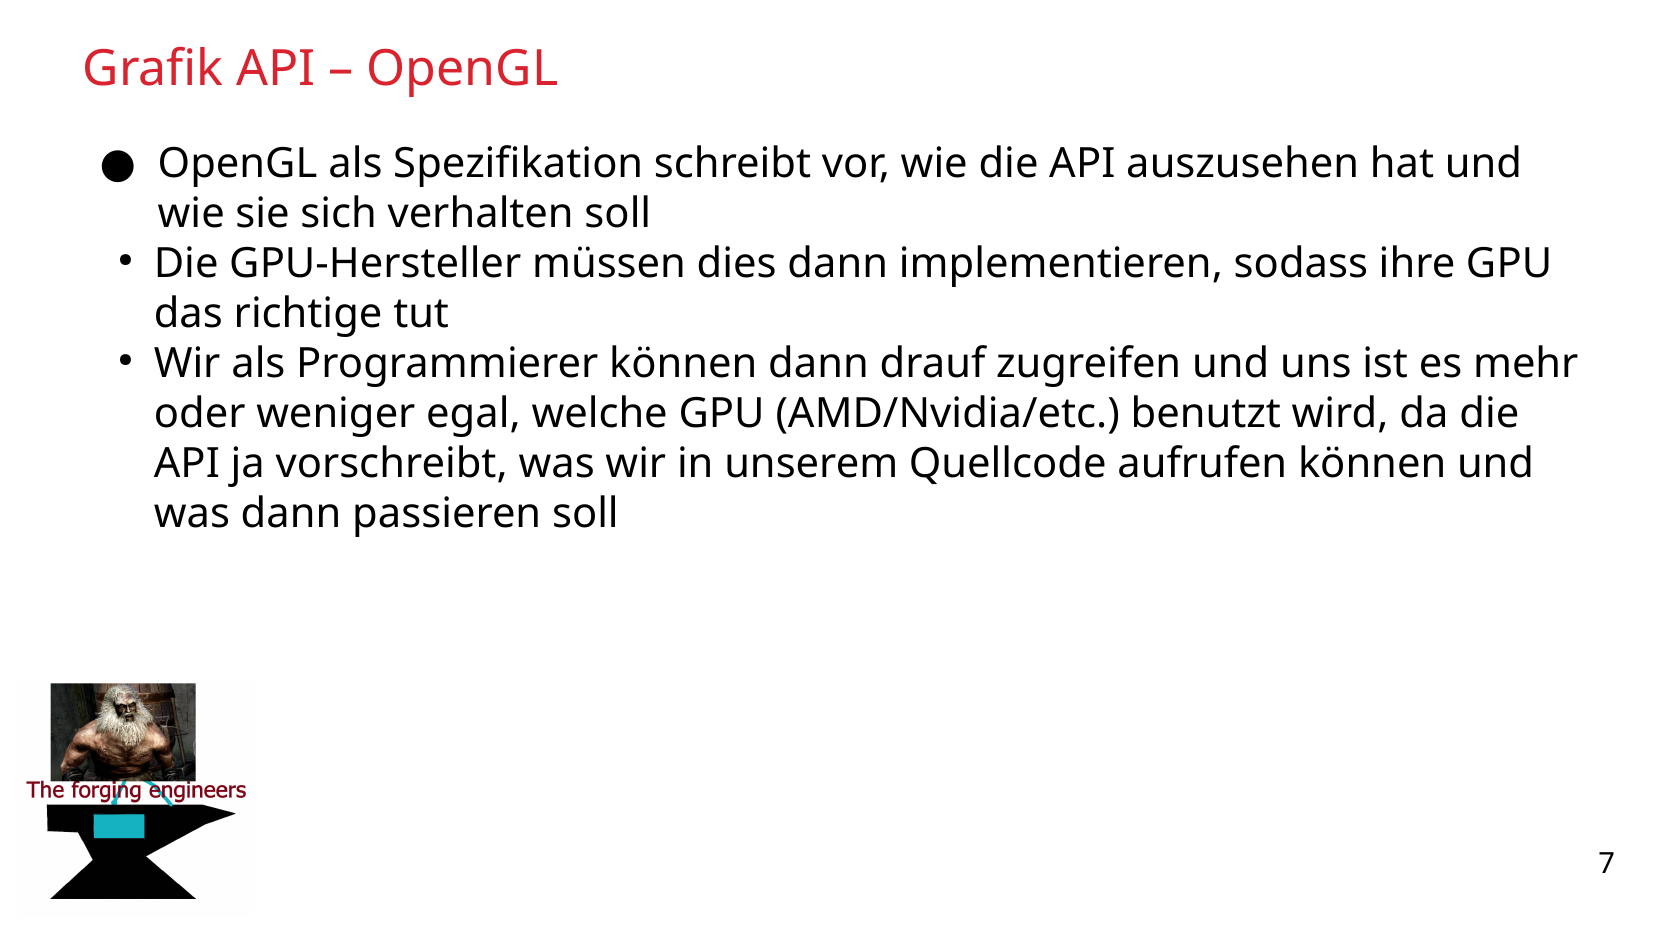

# Grafik API – OpenGL
OpenGL als Spezifikation schreibt vor, wie die API auszusehen hat und wie sie sich verhalten soll
Die GPU-Hersteller müssen dies dann implementieren, sodass ihre GPU das richtige tut
Wir als Programmierer können dann drauf zugreifen und uns ist es mehr oder weniger egal, welche GPU (AMD/Nvidia/etc.) benutzt wird, da die API ja vorschreibt, was wir in unserem Quellcode aufrufen können und was dann passieren soll